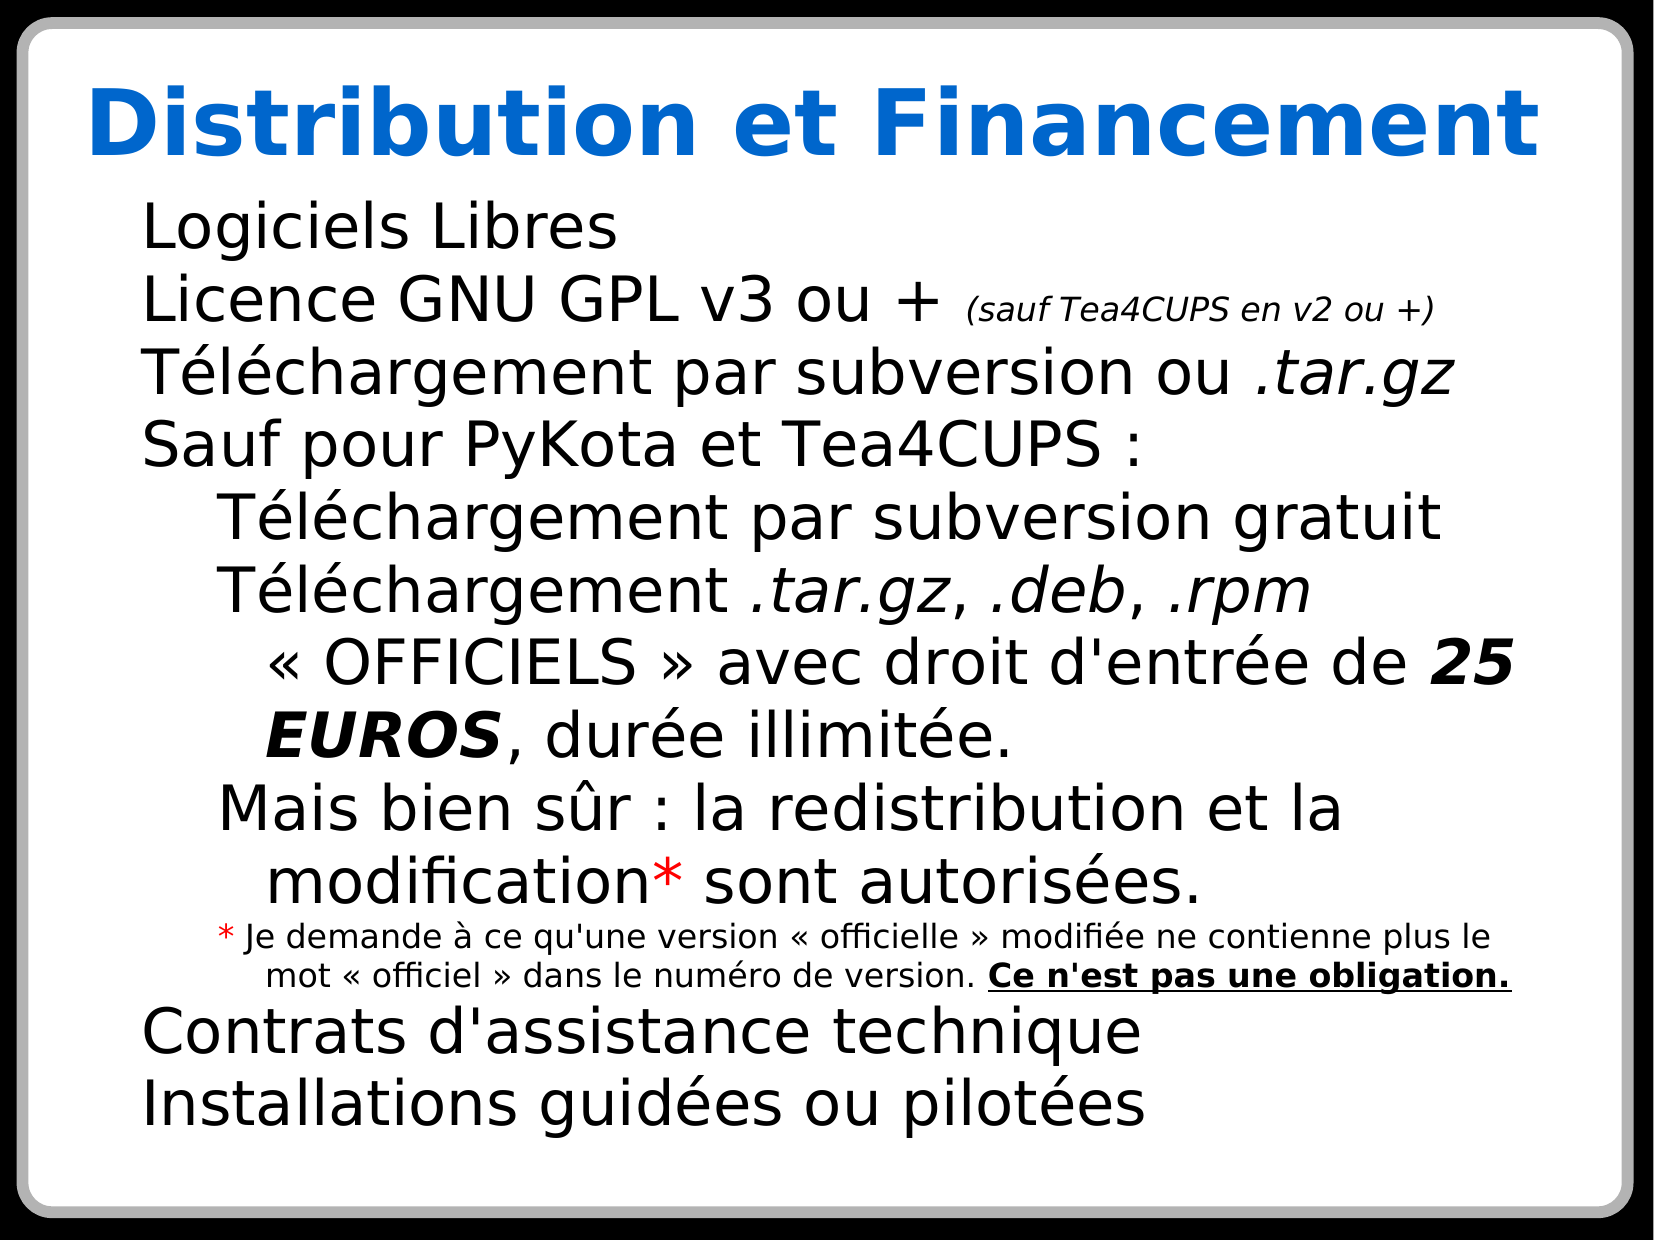

# Distribution et Financement
Logiciels Libres
Licence GNU GPL v3 ou + (sauf Tea4CUPS en v2 ou +)
Téléchargement par subversion ou .tar.gz
Sauf pour PyKota et Tea4CUPS :
Téléchargement par subversion gratuit
Téléchargement .tar.gz, .deb, .rpm « OFFICIELS » avec droit d'entrée de 25 EUROS, durée illimitée.
Mais bien sûr : la redistribution et la modification* sont autorisées.
* Je demande à ce qu'une version « officielle » modifiée ne contienne plus le mot « officiel » dans le numéro de version. Ce n'est pas une obligation.
Contrats d'assistance technique
Installations guidées ou pilotées